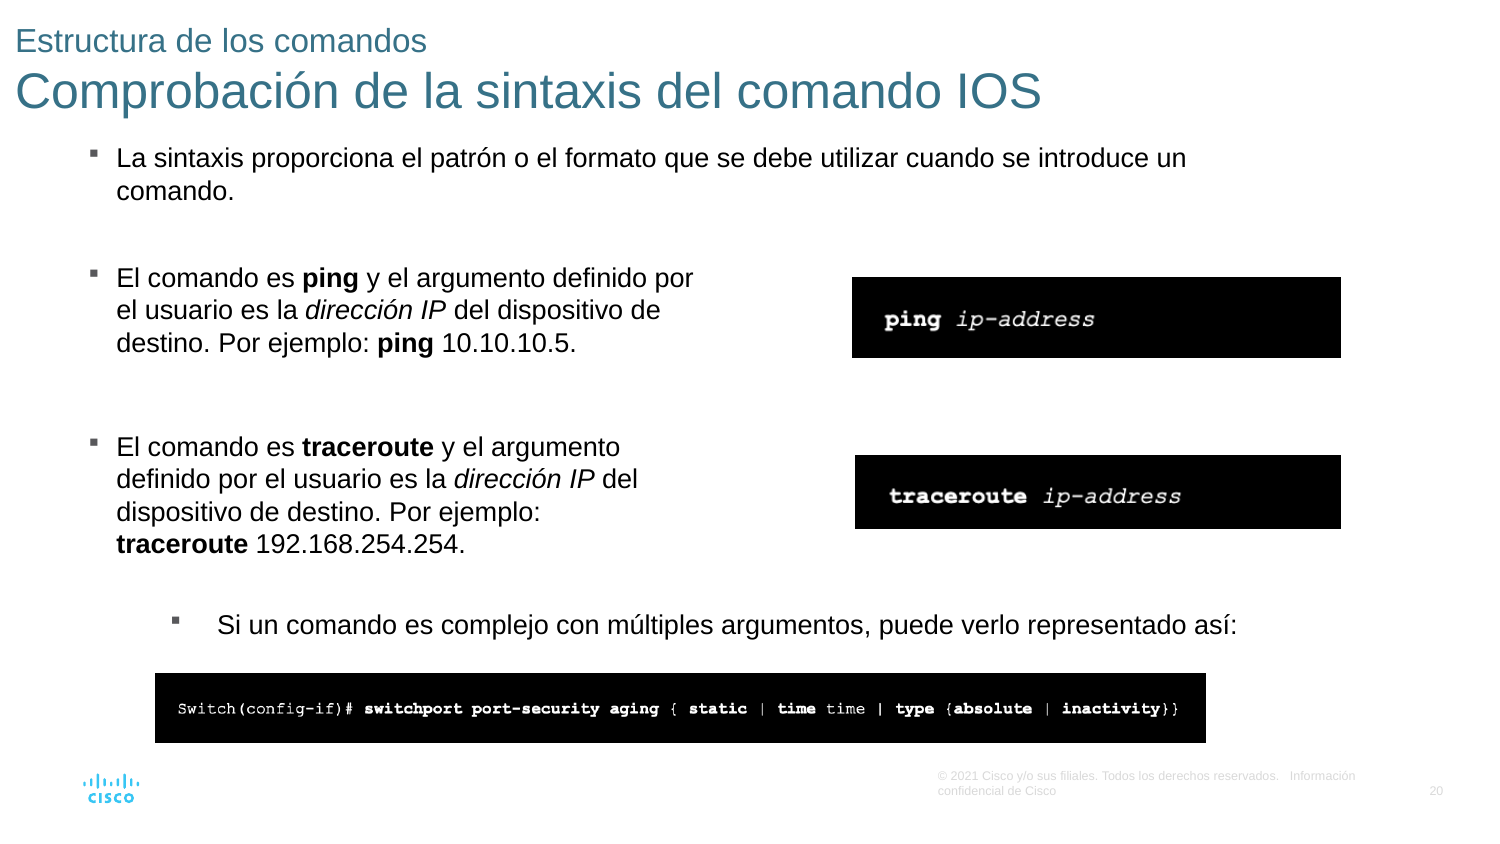

# Estructura de los comandos Comprobación de la sintaxis del comando IOS
La sintaxis proporciona el patrón o el formato que se debe utilizar cuando se introduce un comando.
El comando es ping y el argumento definido por el usuario es la dirección IP del dispositivo de destino. Por ejemplo: ping 10.10.10.5.
El comando es traceroute y el argumento definido por el usuario es la dirección IP del dispositivo de destino. Por ejemplo: traceroute 192.168.254.254.
Si un comando es complejo con múltiples argumentos, puede verlo representado así: